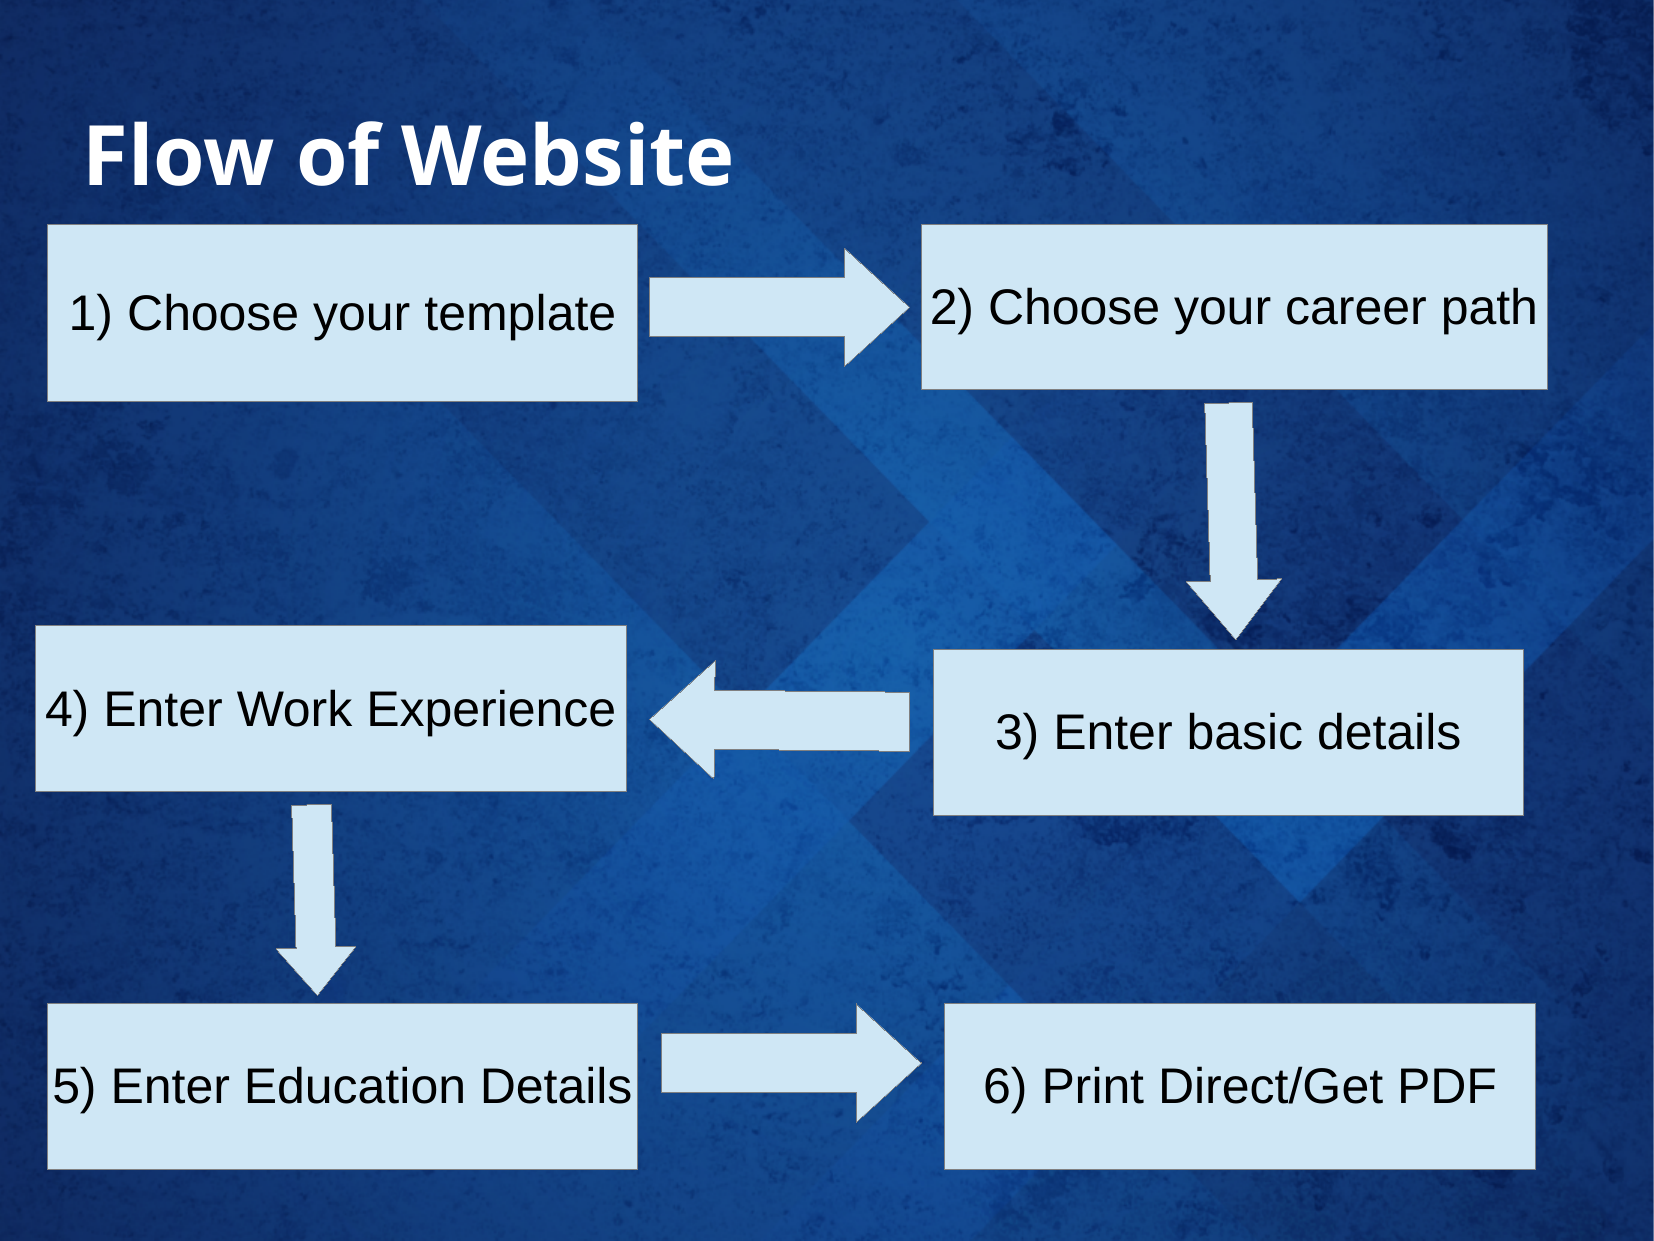

# Flow of Website
1) Choose your template
2) Choose your career path
4) Enter Work Experience
3) Enter basic details
5) Enter Education Details
6) Print Direct/Get PDF